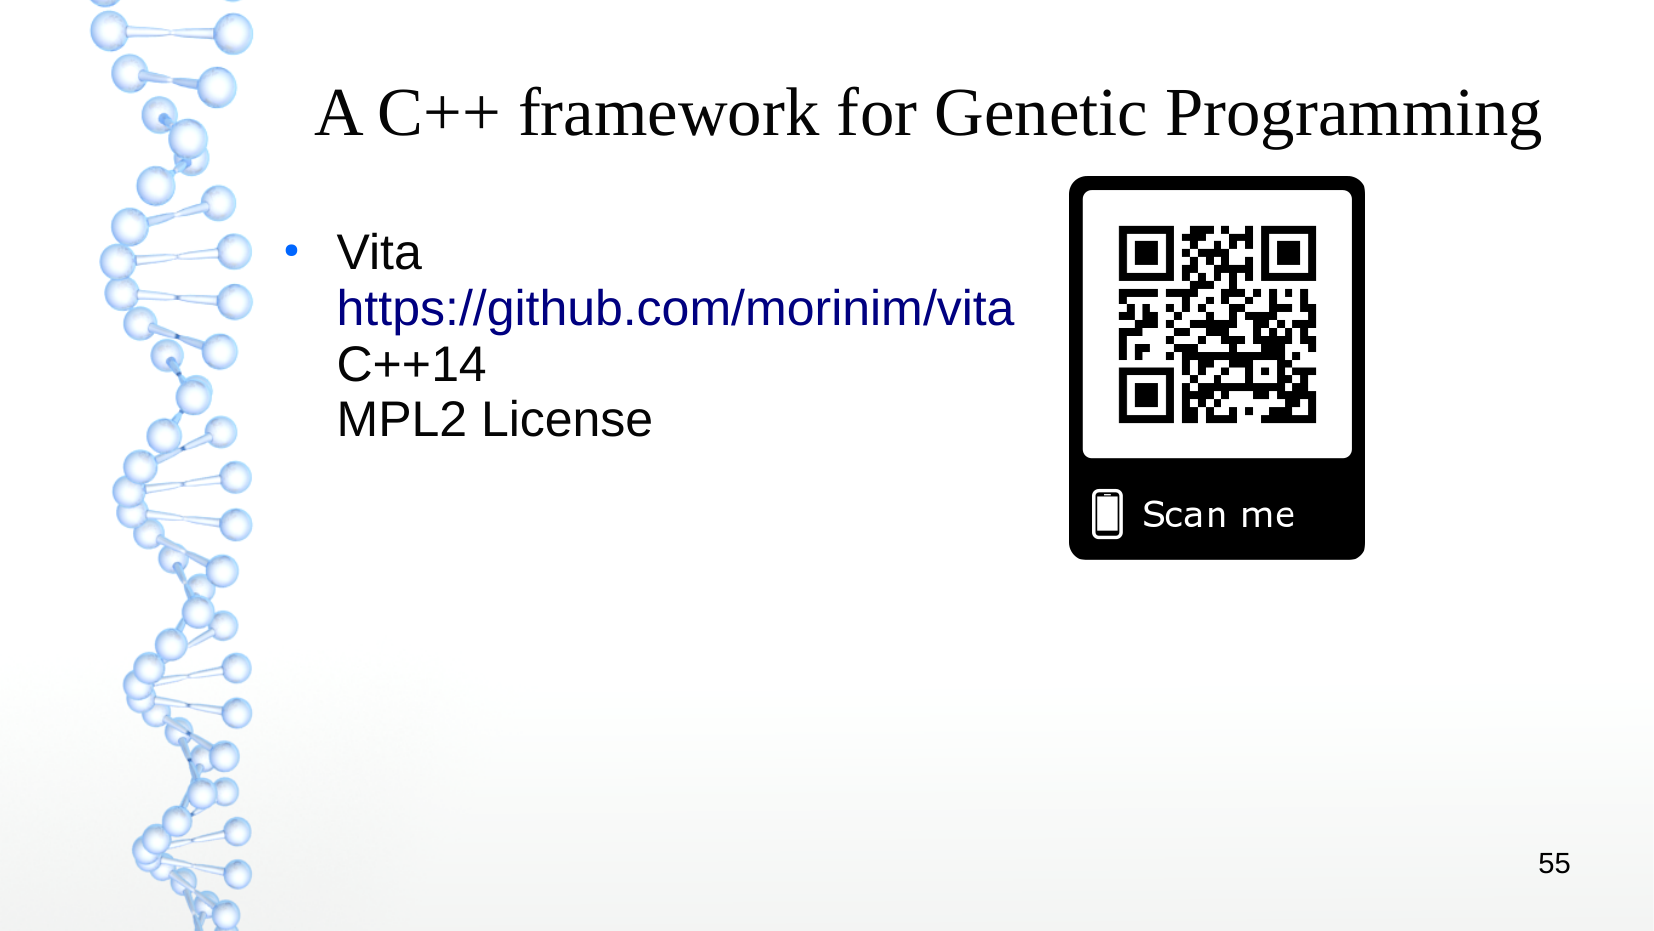

# A C++ framework for Genetic Programming
Vita
https://github.com/morinim/vita
C++14
MPL2 License
55